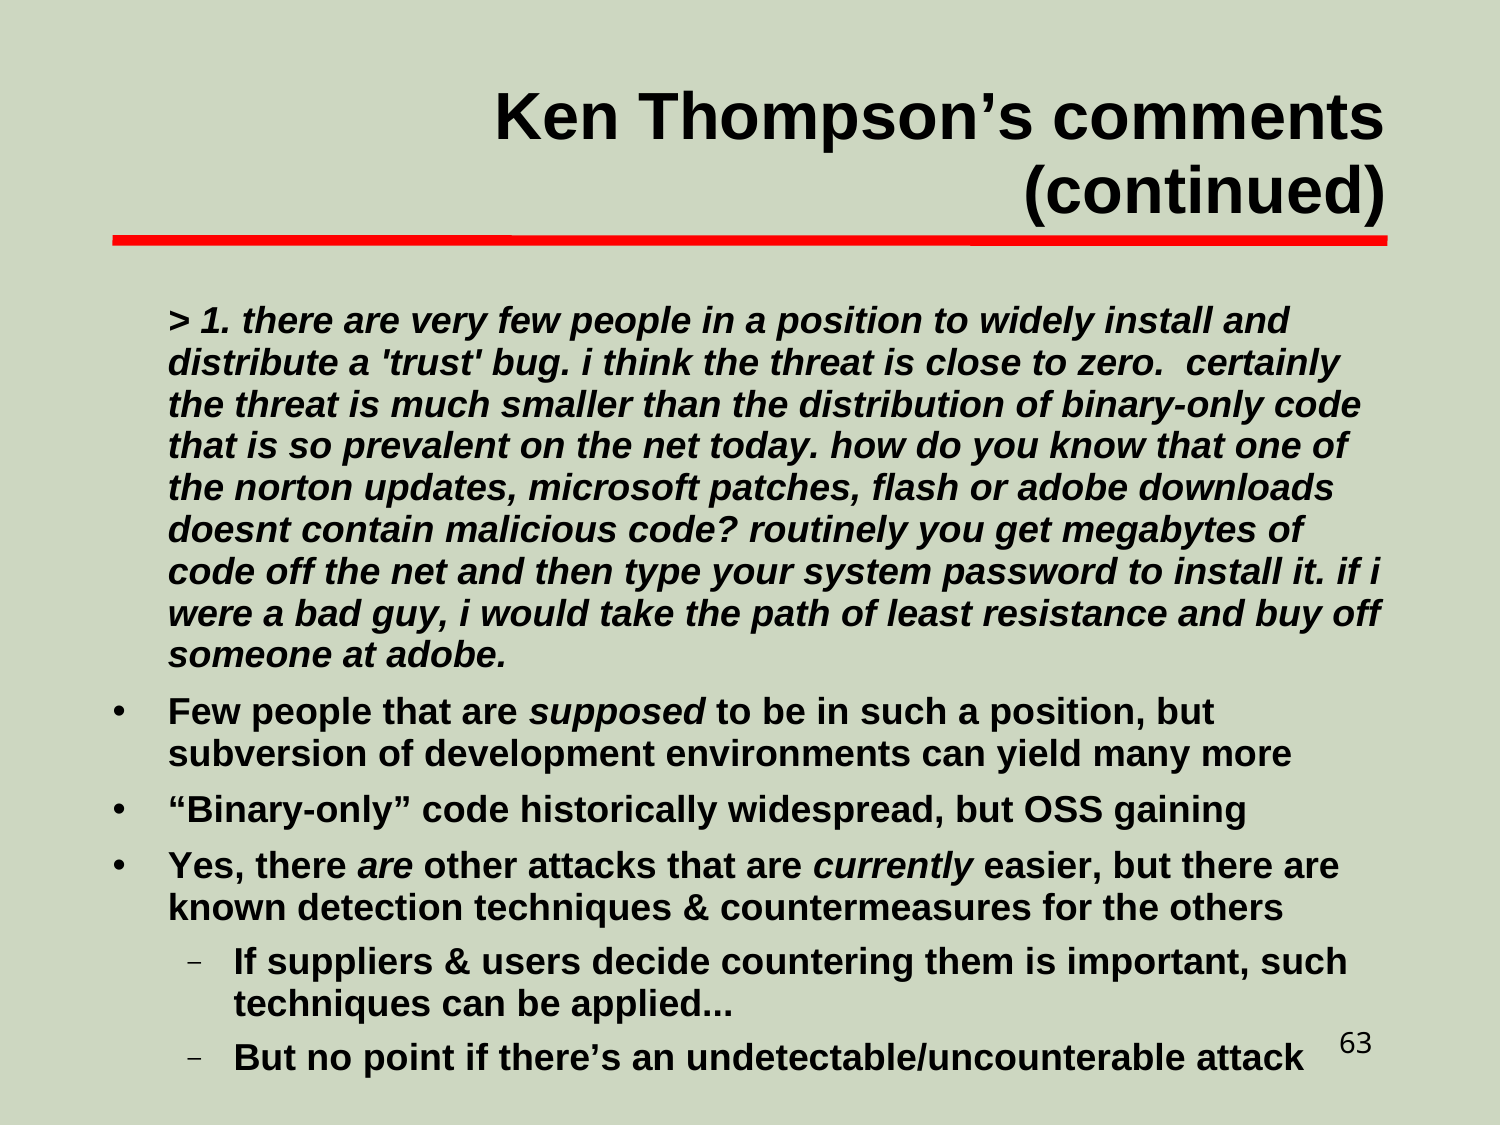

# Ken Thompson’s comments (continued)
> 1. there are very few people in a position to widely install and distribute a 'trust' bug. i think the threat is close to zero. certainly the threat is much smaller than the distribution of binary-only code that is so prevalent on the net today. how do you know that one of the norton updates, microsoft patches, flash or adobe downloads doesnt contain malicious code? routinely you get megabytes of code off the net and then type your system password to install it. if i were a bad guy, i would take the path of least resistance and buy off someone at adobe.
Few people that are supposed to be in such a position, but subversion of development environments can yield many more
“Binary-only” code historically widespread, but OSS gaining
Yes, there are other attacks that are currently easier, but there are known detection techniques & countermeasures for the others
If suppliers & users decide countering them is important, such techniques can be applied...
But no point if there’s an undetectable/uncounterable attack